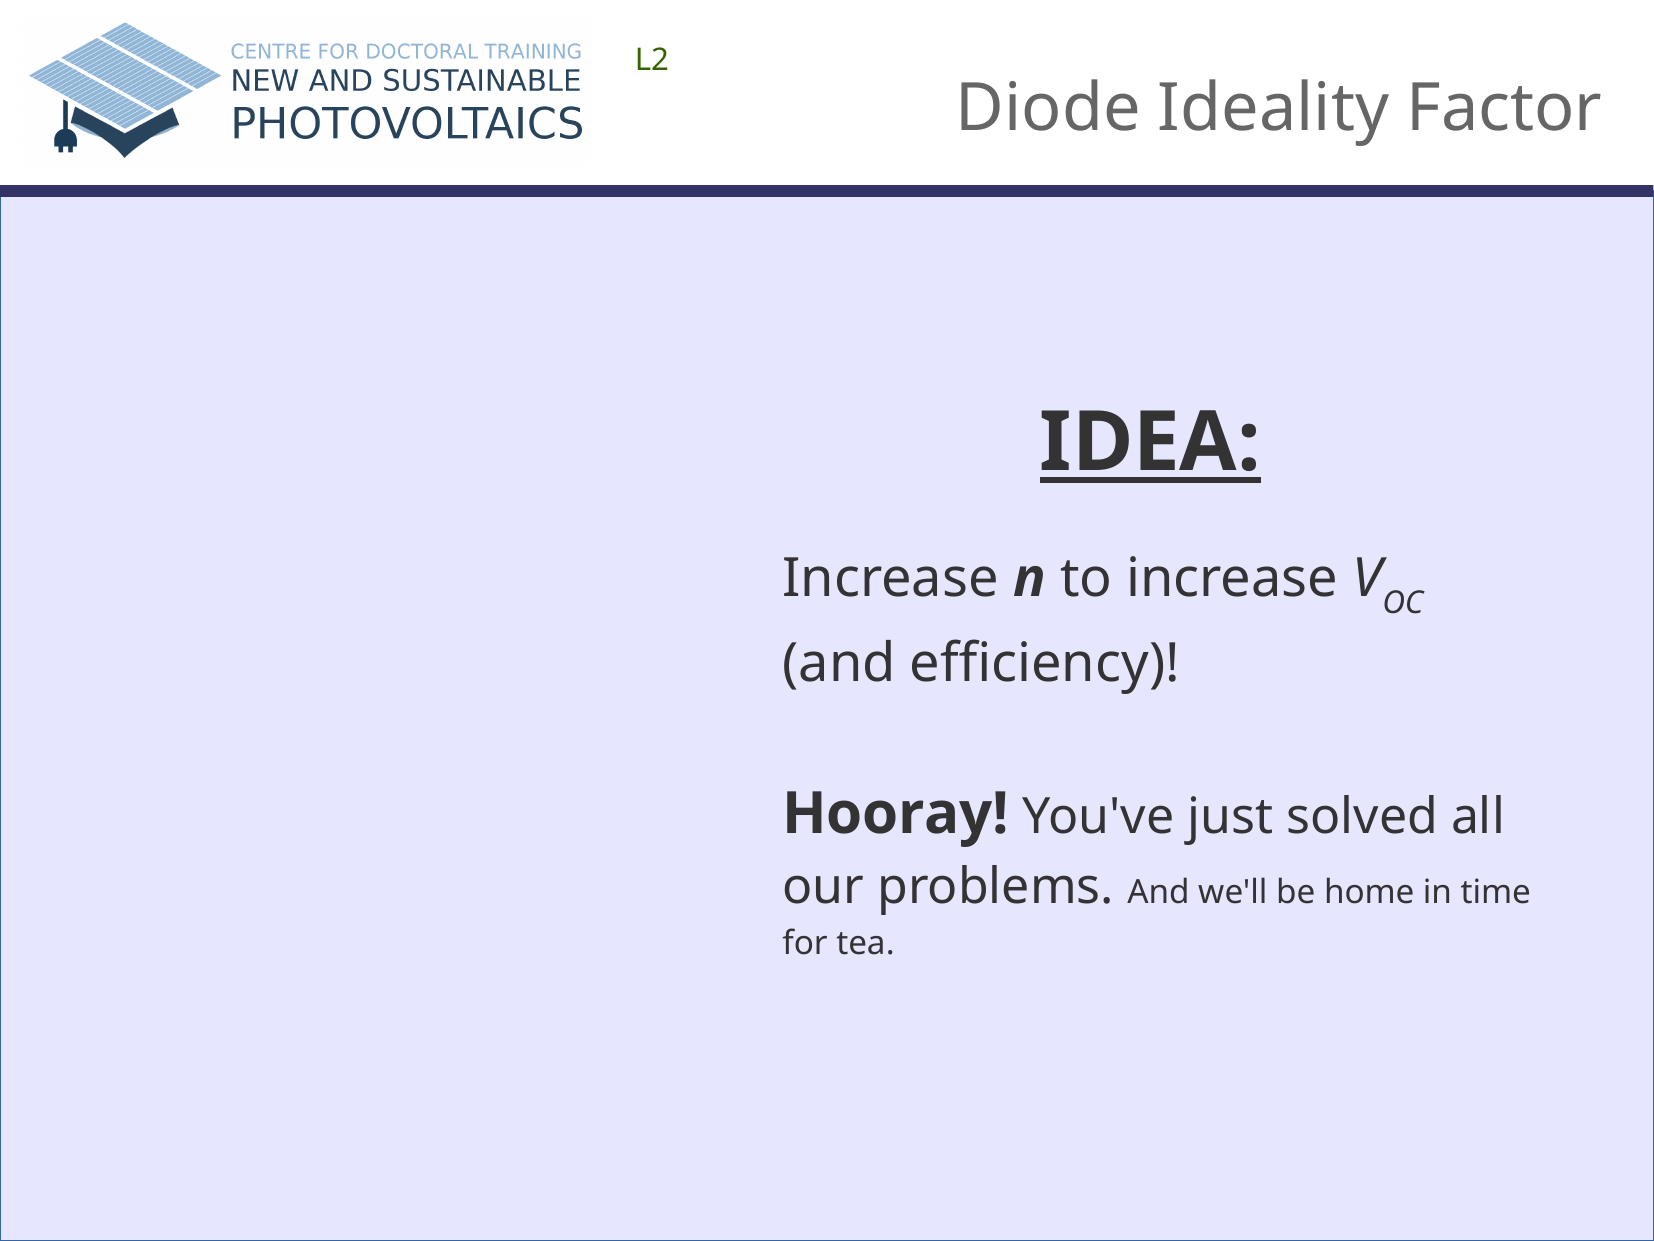

L2
Diode Ideality Factor
IDEA:
Increase n to increase VOC (and efficiency)!
Hooray! You've just solved all our problems. And we'll be home in time for tea.